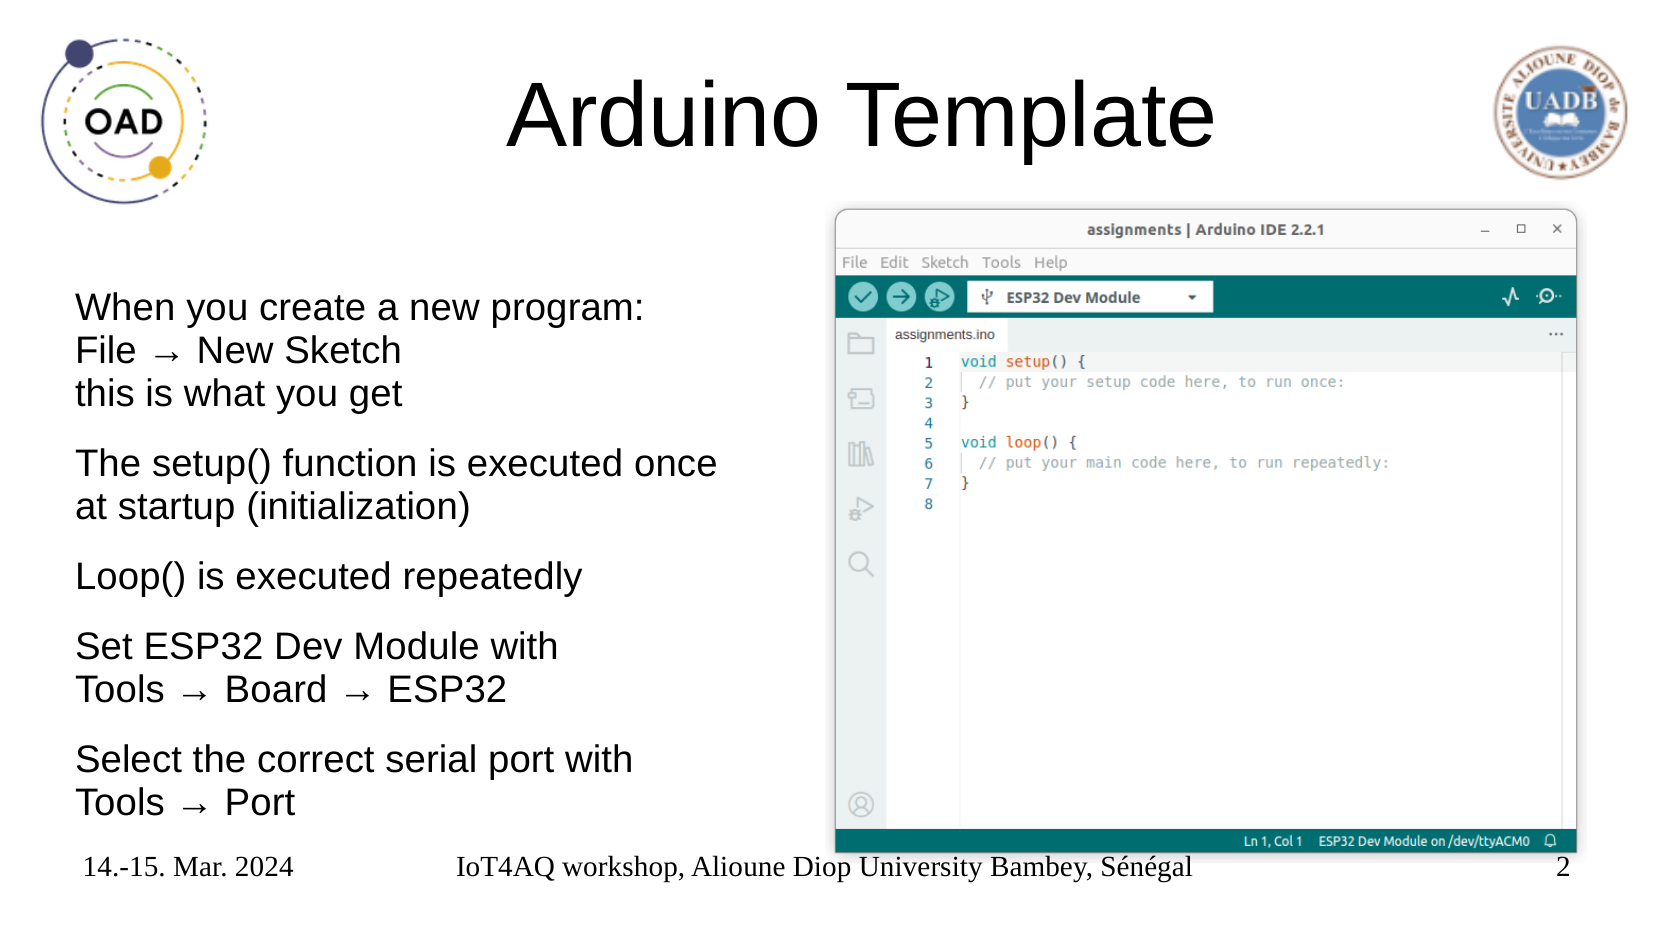

# Arduino Template
When you create a new program:
File → New Sketch
this is what you get
The setup() function is executed once
at startup (initialization)
Loop() is executed repeatedly
Set ESP32 Dev Module with
Tools → Board → ESP32
Select the correct serial port with
Tools → Port
14.-15. Mar. 2024
IoT4AQ workshop, Alioune Diop University Bambey, Sénégal
2